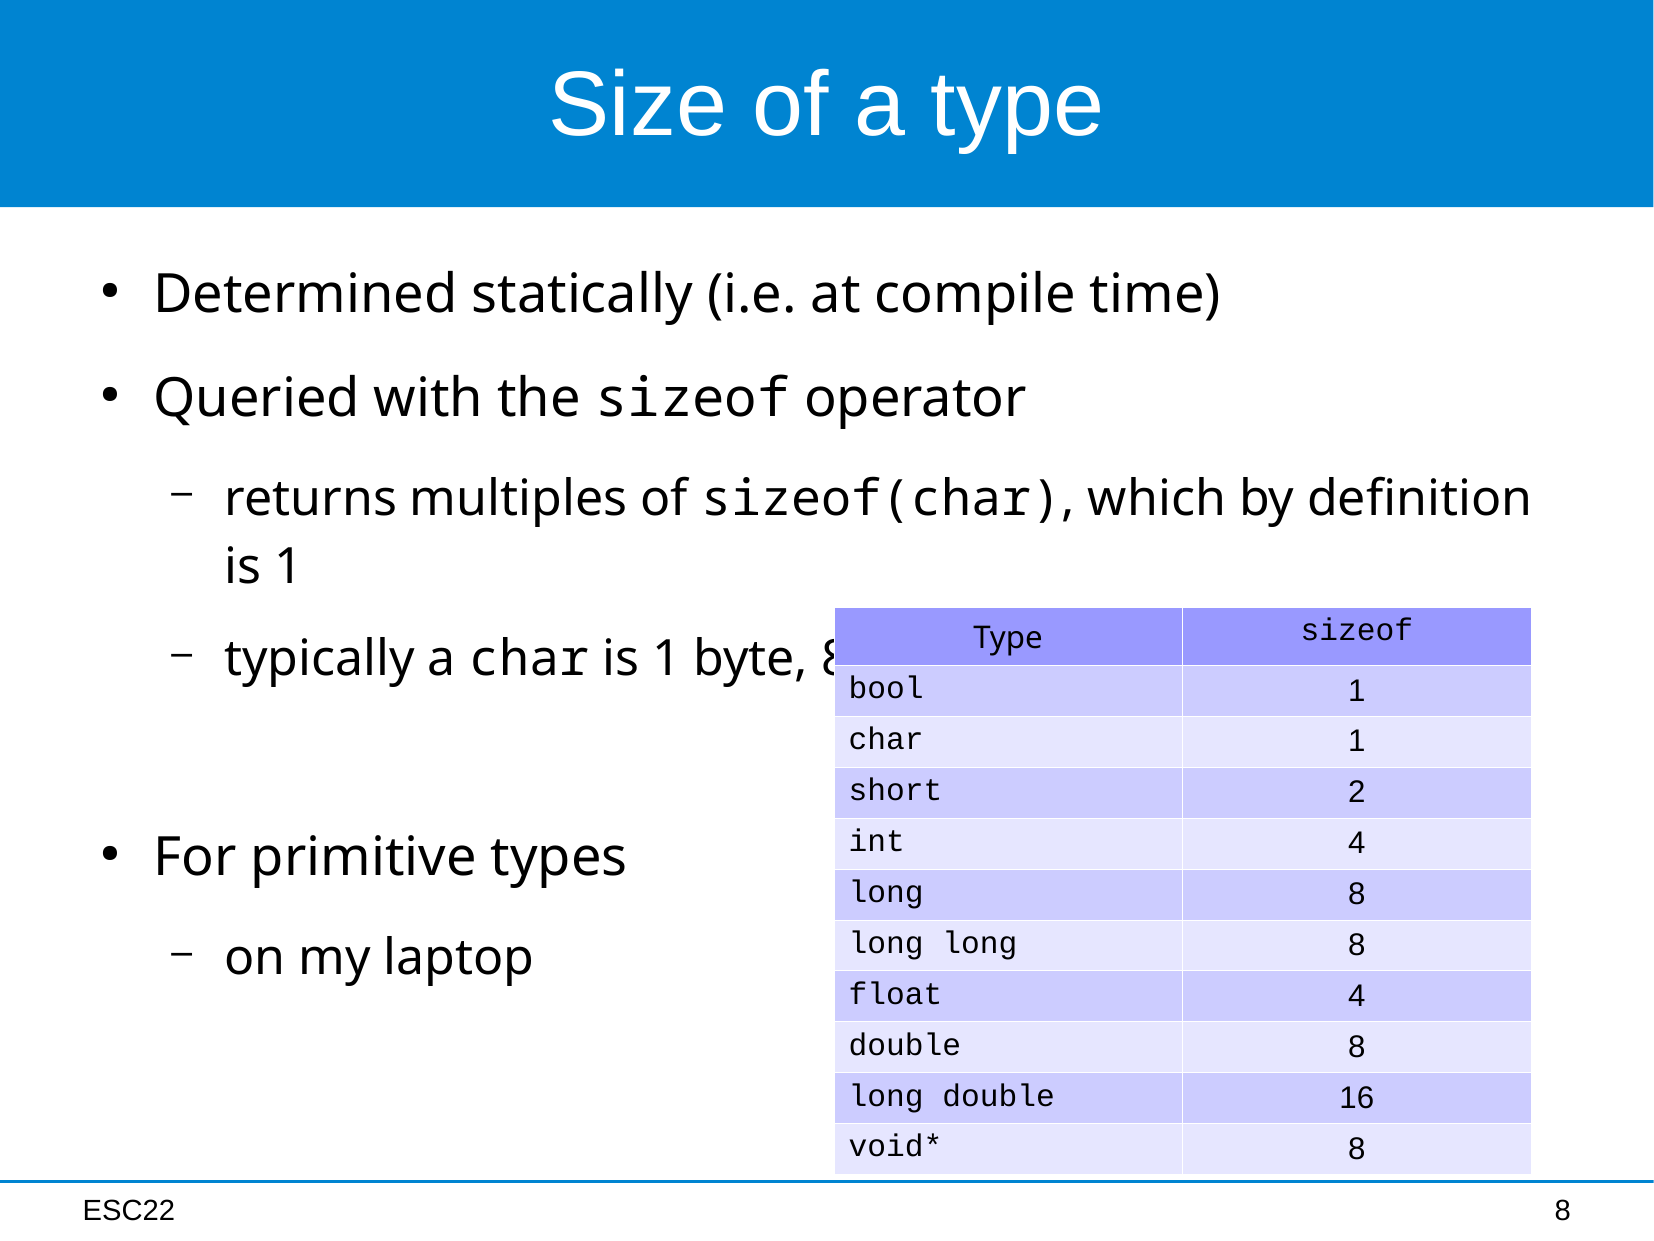

# Size of a type
Determined statically (i.e. at compile time)
Queried with the sizeof operator
returns multiples of sizeof(char), which by definition is 1
typically a char is 1 byte, 8 bits
For primitive types
on my laptop
| Type | sizeof |
| --- | --- |
| bool | 1 |
| char | 1 |
| short | 2 |
| int | 4 |
| long | 8 |
| long long | 8 |
| float | 4 |
| double | 8 |
| long double | 16 |
| void\* | 8 |
ESC22
8